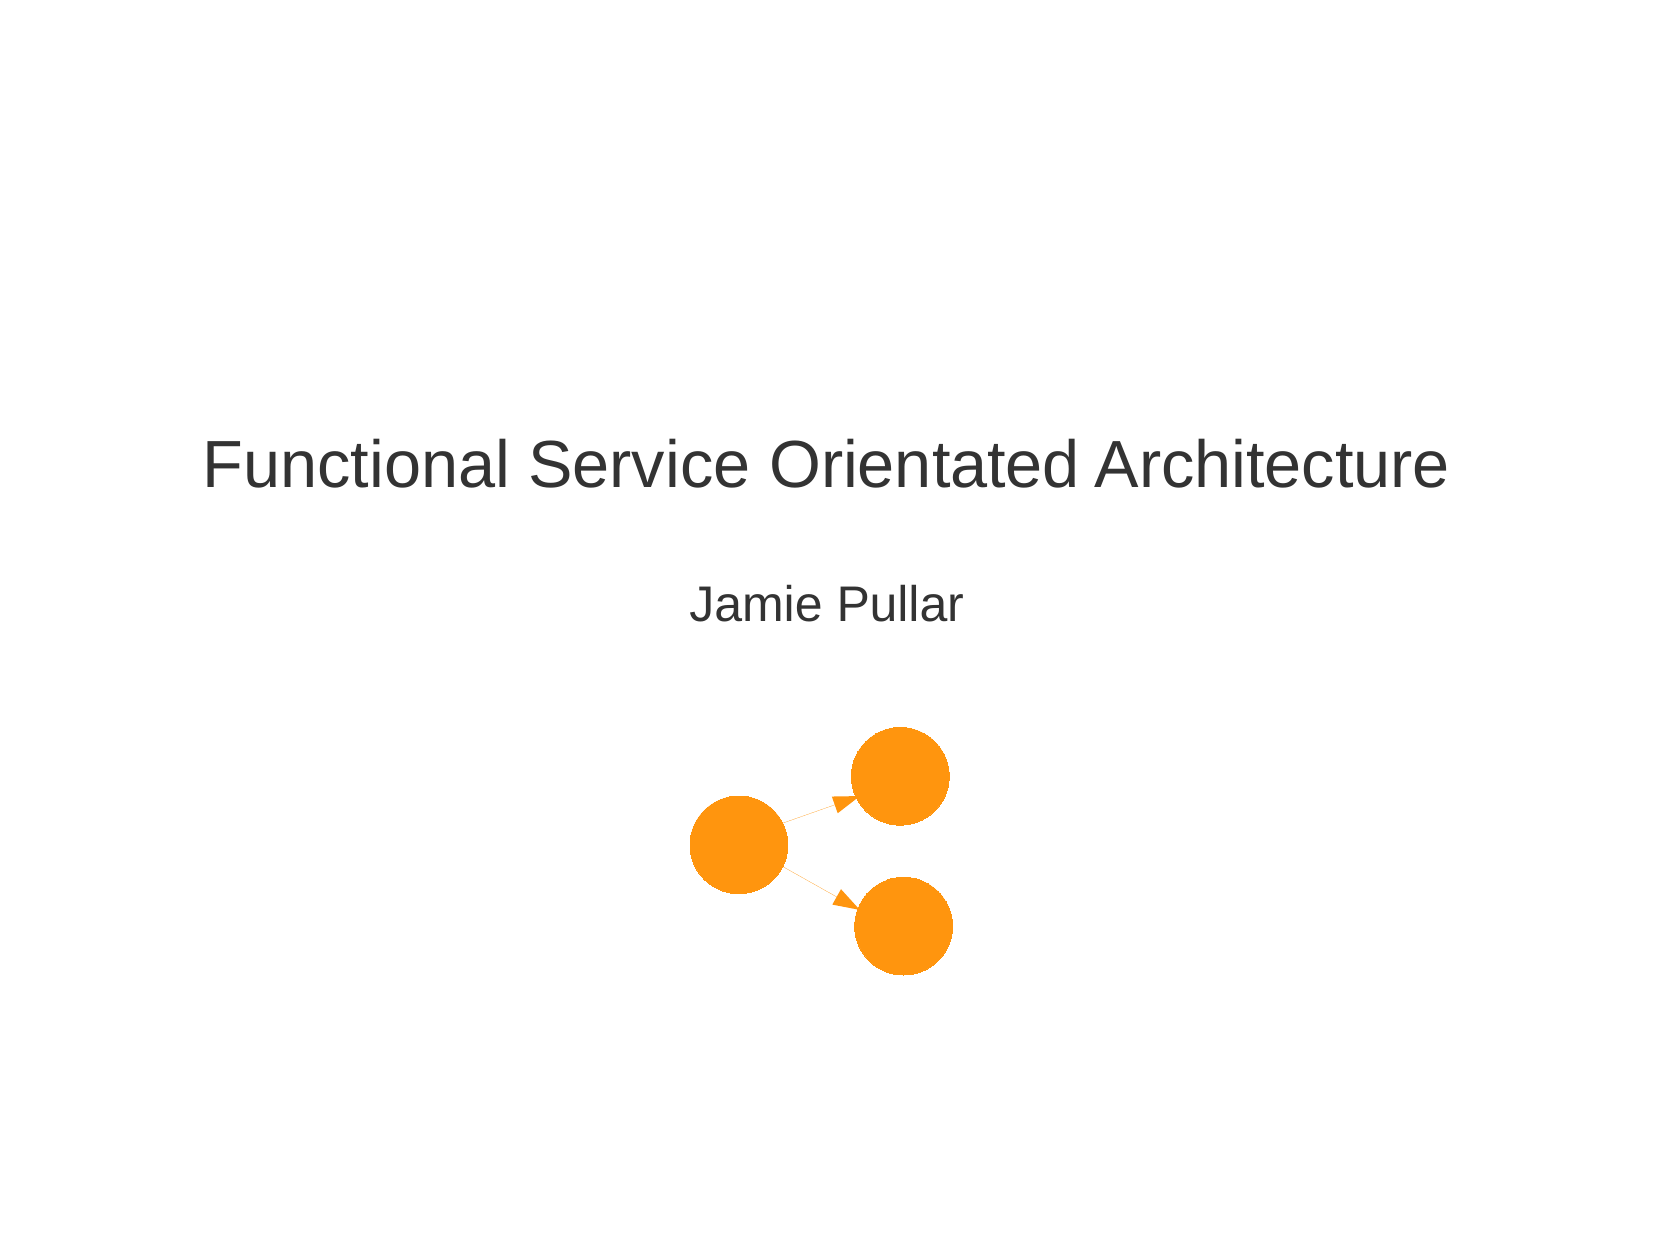

# Functional Service Orientated Architecture
Jamie Pullar